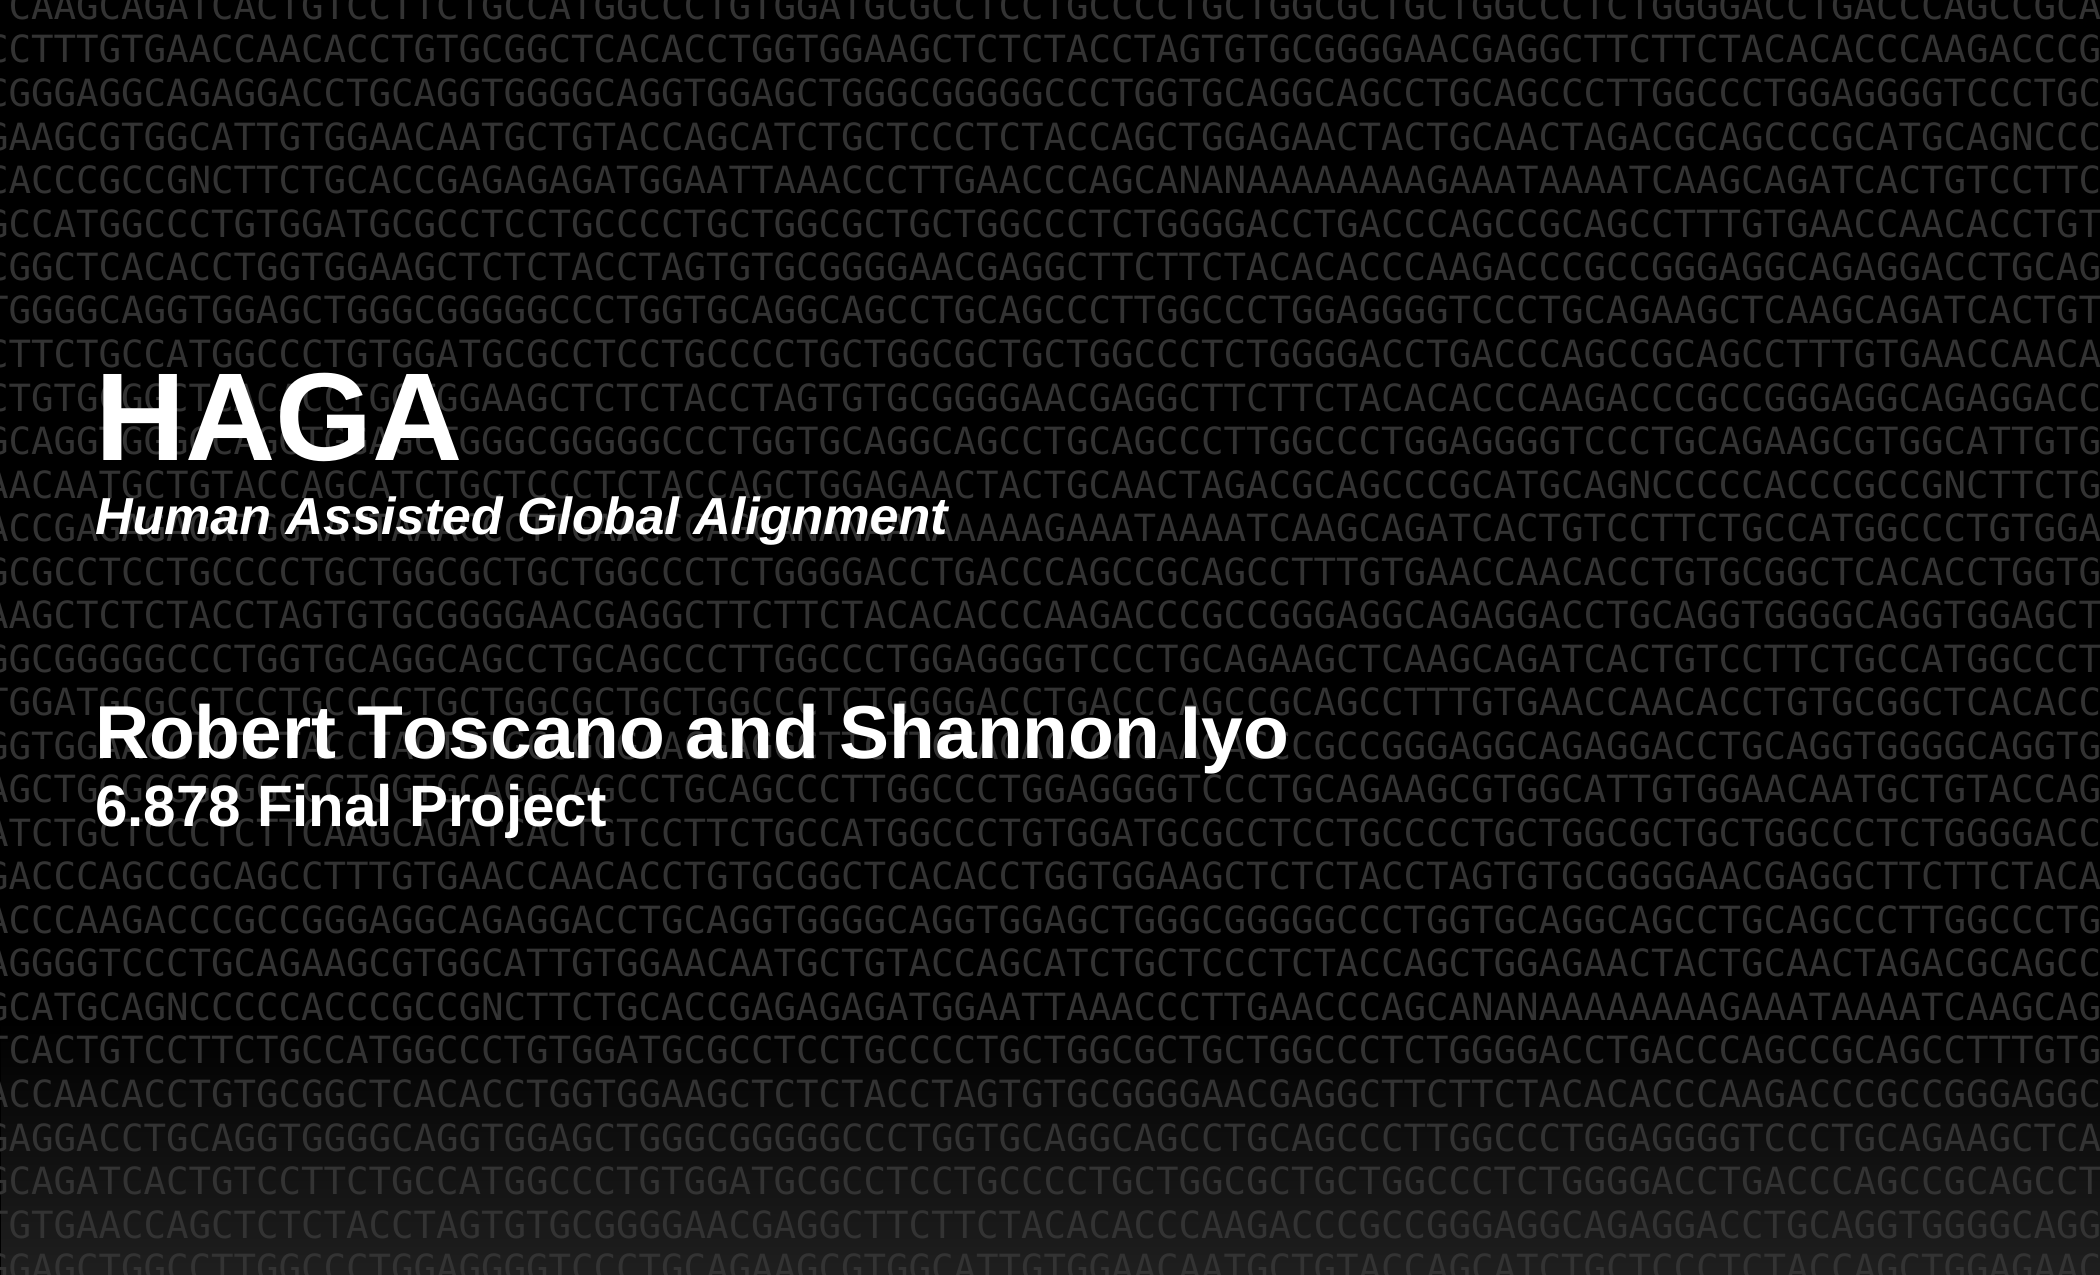

TCAAGCAGATCACTGTCCTTCTGCCATGGCCCTGTGGATGCGCCTCCTGCCCCTGCTGGCGCTGCTGGCCCTCTGGGGACCTGACCCAGCCGCAGCCTTTGTGAACCAACACCTGTGCGGCTCACACCTGGTGGAAGCTCTCTACCTAGTGTGCGGGGAACGAGGCTTCTTCTACACACCCAAGACCCGCCGGGAGGCAGAGGACCTGCAGGTGGGGCAGGTGGAGCTGGGCGGGGGCCCTGGTGCAGGCAGCCTGCAGCCCTTGGCCCTGGAGGGGTCCCTGCAGAAGCGTGGCATTGTGGAACAATGCTGTACCAGCATCTGCTCCCTCTACCAGCTGGAGAACTACTGCAACTAGACGCAGCCCGCATGCAGNCCCCCACCCGCCGNCTTCTGCACCGAGAGAGATGGAATTAAACCCTTGAACCCAGCANANAAAAAAAAGAAATAAAATCAAGCAGATCACTGTCCTTCTGCCATGGCCCTGTGGATGCGCCTCCTGCCCCTGCTGGCGCTGCTGGCCCTCTGGGGACCTGACCCAGCCGCAGCCTTTGTGAACCAACACCTGTGCGGCTCACACCTGGTGGAAGCTCTCTACCTAGTGTGCGGGGAACGAGGCTTCTTCTACACACCCAAGACCCGCCGGGAGGCAGAGGACCTGCAGGTGGGGCAGGTGGAGCTGGGCGGGGGCCCTGGTGCAGGCAGCCTGCAGCCCTTGGCCCTGGAGGGGTCCCTGCAGAAGCTCAAGCAGATCACTGTCCTTCTGCCATGGCCCTGTGGATGCGCCTCCTGCCCCTGCTGGCGCTGCTGGCCCTCTGGGGACCTGACCCAGCCGCAGCCTTTGTGAACCAACACCTGTGCGGCTCACACCTGGTGGAAGCTCTCTACCTAGTGTGCGGGGAACGAGGCTTCTTCTACACACCCAAGACCCGCCGGGAGGCAGAGGACCTGCAGGTGGGGCAGGTGGAGCTGGGCGGGGGCCCTGGTGCAGGCAGCCTGCAGCCCTTGGCCCTGGAGGGGTCCCTGCAGAAGCGTGGCATTGTGGAACAATGCTGTACCAGCATCTGCTCCCTCTACCAGCTGGAGAACTACTGCAACTAGACGCAGCCCGCATGCAGNCCCCCACCCGCCGNCTTCTGCACCGAGAGAGATGGAATTAAACCCTTGAACCCAGCANANAAAAAAAAGAAATAAAATCAAGCAGATCACTGTCCTTCTGCCATGGCCCTGTGGATGCGCCTCCTGCCCCTGCTGGCGCTGCTGGCCCTCTGGGGACCTGACCCAGCCGCAGCCTTTGTGAACCAACACCTGTGCGGCTCACACCTGGTGGAAGCTCTCTACCTAGTGTGCGGGGAACGAGGCTTCTTCTACACACCCAAGACCCGCCGGGAGGCAGAGGACCTGCAGGTGGGGCAGGTGGAGCTGGGCGGGGGCCCTGGTGCAGGCAGCCTGCAGCCCTTGGCCCTGGAGGGGTCCCTGCAGAAGCTCAAGCAGATCACTGTCCTTCTGCCATGGCCCTGTGGATGCGCCTCCTGCCCCTGCTGGCGCTGCTGGCCCTCTGGGGACCTGACCCAGCCGCAGCCTTTGTGAACCAACACCTGTGCGGCTCACACCTGGTGGAAGCTCTCTACCTAGTGTGCGGGGAACGAGGCTTCTTCTACACACCCAAGACCCGCCGGGAGGCAGAGGACCTGCAGGTGGGGCAGGTGGAGCTGGGCGGGGGCCCTGGTGCAGGCAGCCTGCAGCCCTTGGCCCTGGAGGGGTCCCTGCAGAAGCGTGGCATTGTGGAACAATGCTGTACCAGCATCTGCTCCCTCTTCAAGCAGATCACTGTCCTTCTGCCATGGCCCTGTGGATGCGCCTCCTGCCCCTGCTGGCGCTGCTGGCCCTCTGGGGACCTGACCCAGCCGCAGCCTTTGTGAACCAACACCTGTGCGGCTCACACCTGGTGGAAGCTCTCTACCTAGTGTGCGGGGAACGAGGCTTCTTCTACACACCCAAGACCCGCCGGGAGGCAGAGGACCTGCAGGTGGGGCAGGTGGAGCTGGGCGGGGGCCCTGGTGCAGGCAGCCTGCAGCCCTTGGCCCTGGAGGGGTCCCTGCAGAAGCGTGGCATTGTGGAACAATGCTGTACCAGCATCTGCTCCCTCTACCAGCTGGAGAACTACTGCAACTAGACGCAGCCCGCATGCAGNCCCCCACCCGCCGNCTTCTGCACCGAGAGAGATGGAATTAAACCCTTGAACCCAGCANANAAAAAAAAGAAATAAAATCAAGCAGATCACTGTCCTTCTGCCATGGCCCTGTGGATGCGCCTCCTGCCCCTGCTGGCGCTGCTGGCCCTCTGGGGACCTGACCCAGCCGCAGCCTTTGTGAACCAACACCTGTGCGGCTCACACCTGGTGGAAGCTCTCTACCTAGTGTGCGGGGAACGAGGCTTCTTCTACACACCCAAGACCCGCCGGGAGGCAGAGGACCTGCAGGTGGGGCAGGTGGAGCTGGGCGGGGGCCCTGGTGCAGGCAGCCTGCAGCCCTTGGCCCTGGAGGGGTCCCTGCAGAAGCTCAAGCAGATCACTGTCCTTCTGCCATGGCCCTGTGGATGCGCCTCCTGCCCCTGCTGGCGCTGCTGGCCCTCTGGGGACCTGACCCAGCCGCAGCCTTTGTGAACCAGCTCTCTACCTAGTGTGCGGGGAACGAGGCTTCTTCTACACACCCAAGACCCGCCGGGAGGCAGAGGACCTGCAGGTGGGGCAGGTGGAGCTGGCCTTGGCCCTGGAGGGGTCCCTGCAGAAGCGTGGCATTGTGGAACAATGCTGTACCAGCATCTGCTCCCTCTACCAGCTGGAGAACTACTGCAACCCTTGGCCCTGGAGGGGTCCCTGCAGAAGCGTGGCATTGTGGAACAATGCTGTACCAGCATCTGCTCCCTCTACCAGCTGGAGAACT
# HAGA Human Assisted Global Alignment
Robert Toscano and Shannon Iyo
6.878 Final Project